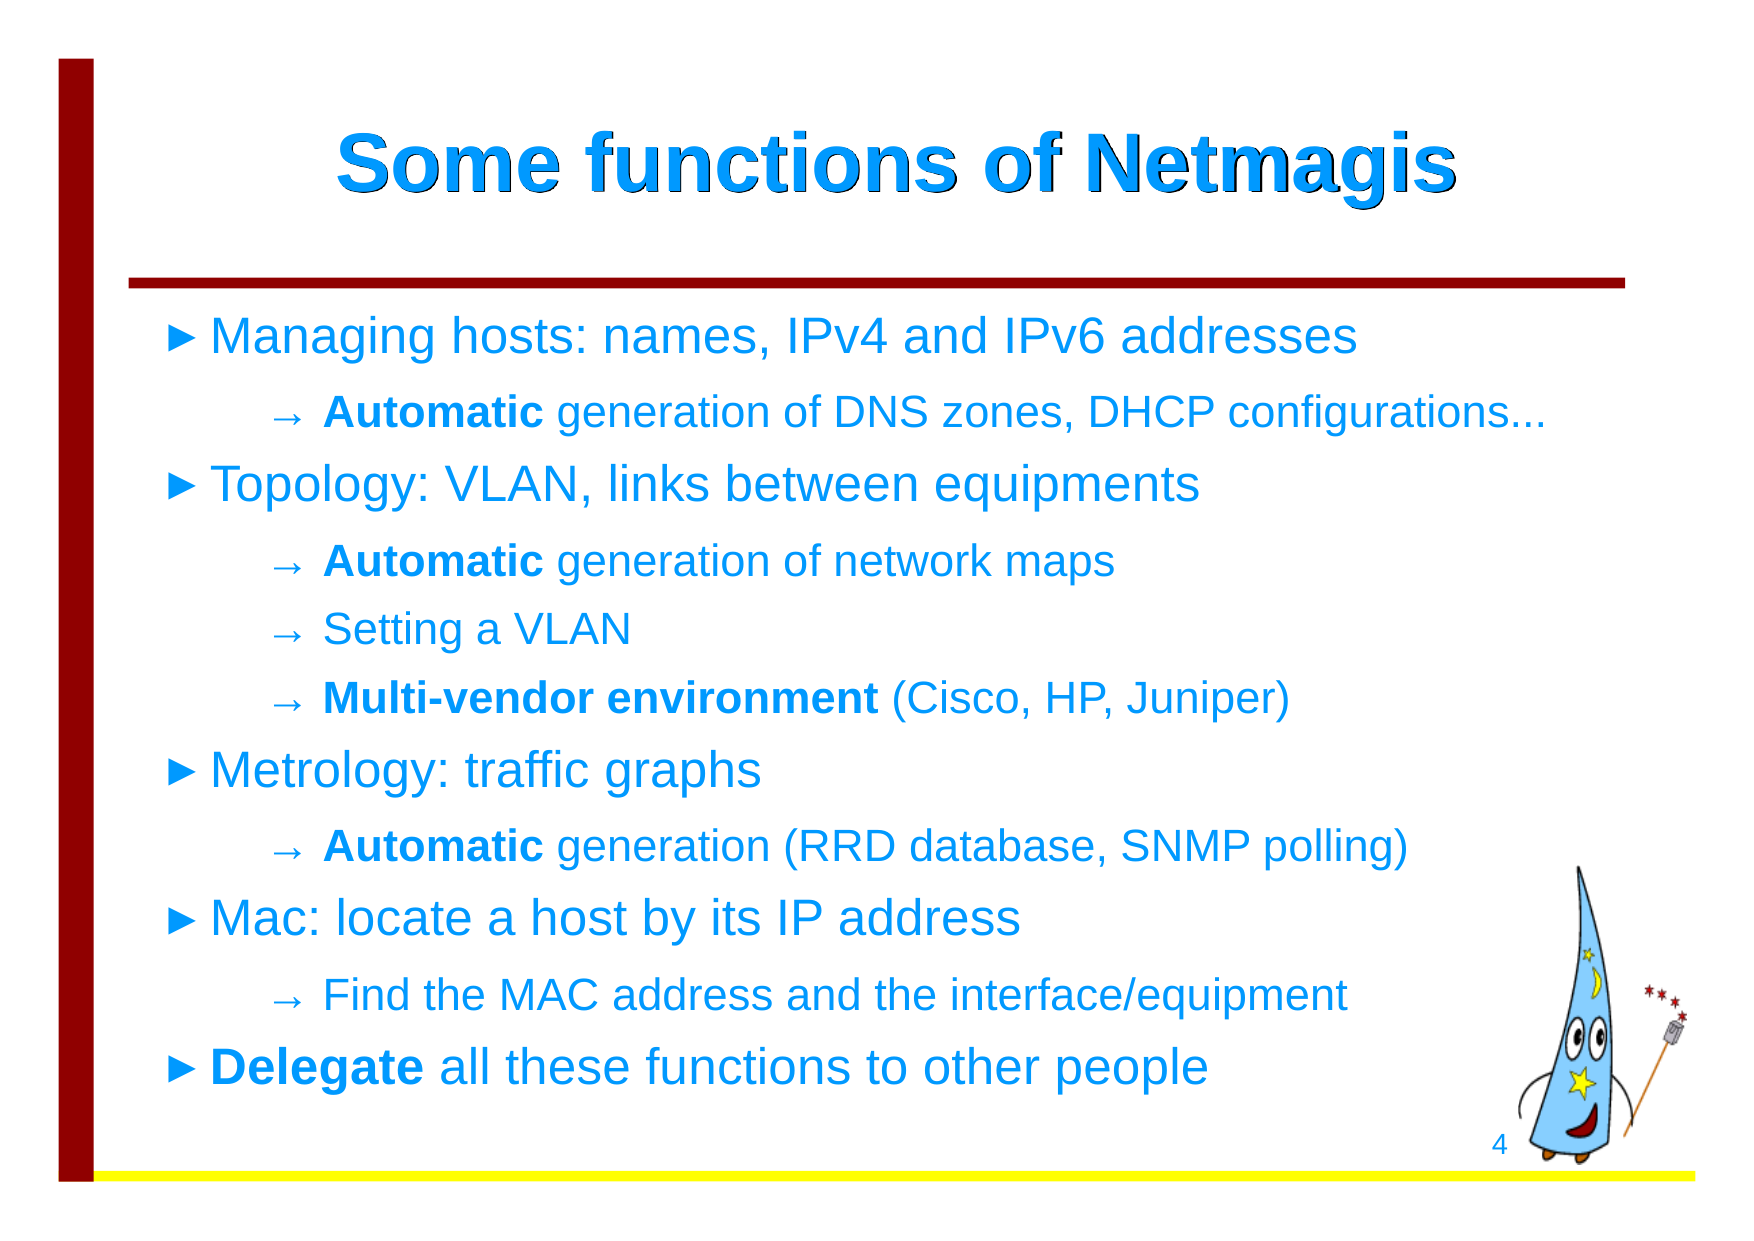

# Some functions of Netmagis
Managing hosts: names, IPv4 and IPv6 addresses
→ Automatic generation of DNS zones, DHCP configurations...
Topology: VLAN, links between equipments
→ Automatic generation of network maps
→ Setting a VLAN
→ Multi-vendor environment (Cisco, HP, Juniper)
Metrology: traffic graphs
→ Automatic generation (RRD database, SNMP polling)
Mac: locate a host by its IP address
→ Find the MAC address and the interface/equipment
Delegate all these functions to other people
4